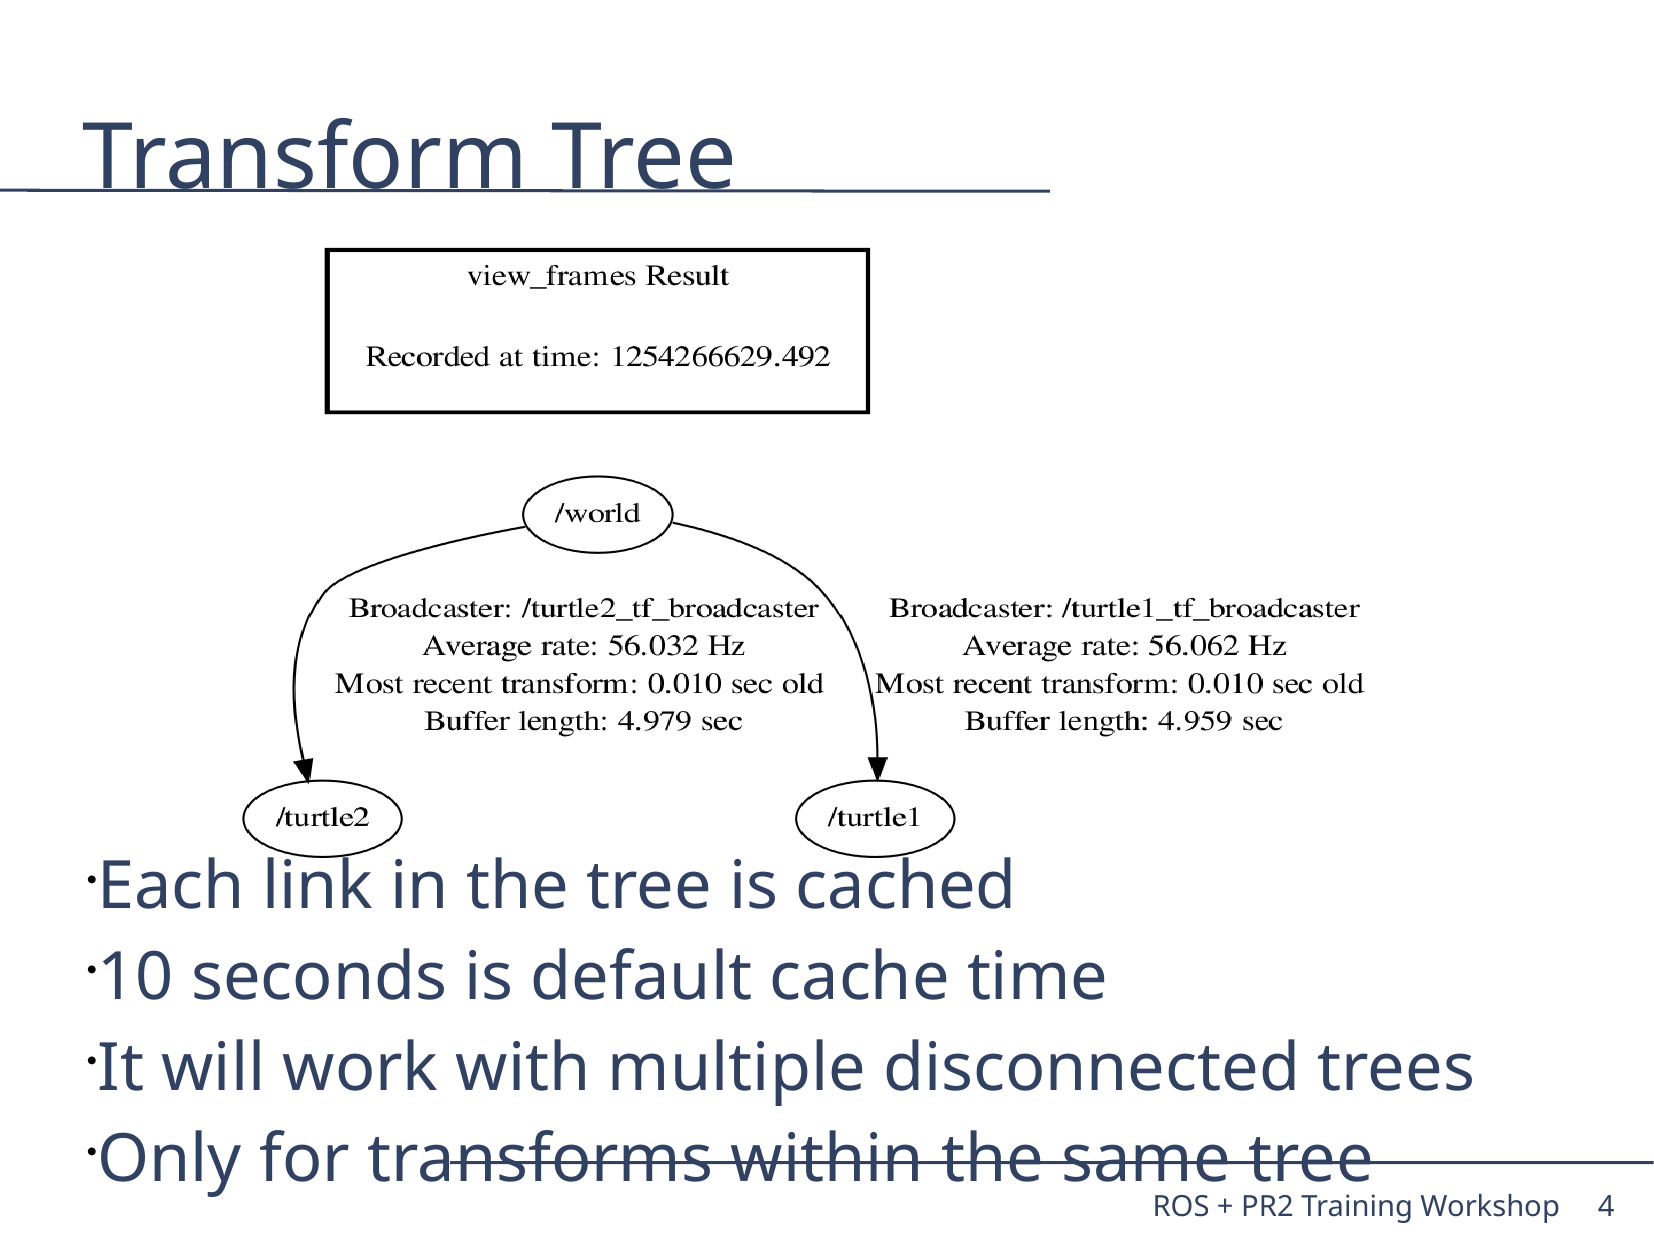

# Transform Tree
Each link in the tree is cached
10 seconds is default cache time
It will work with multiple disconnected trees
Only for transforms within the same tree